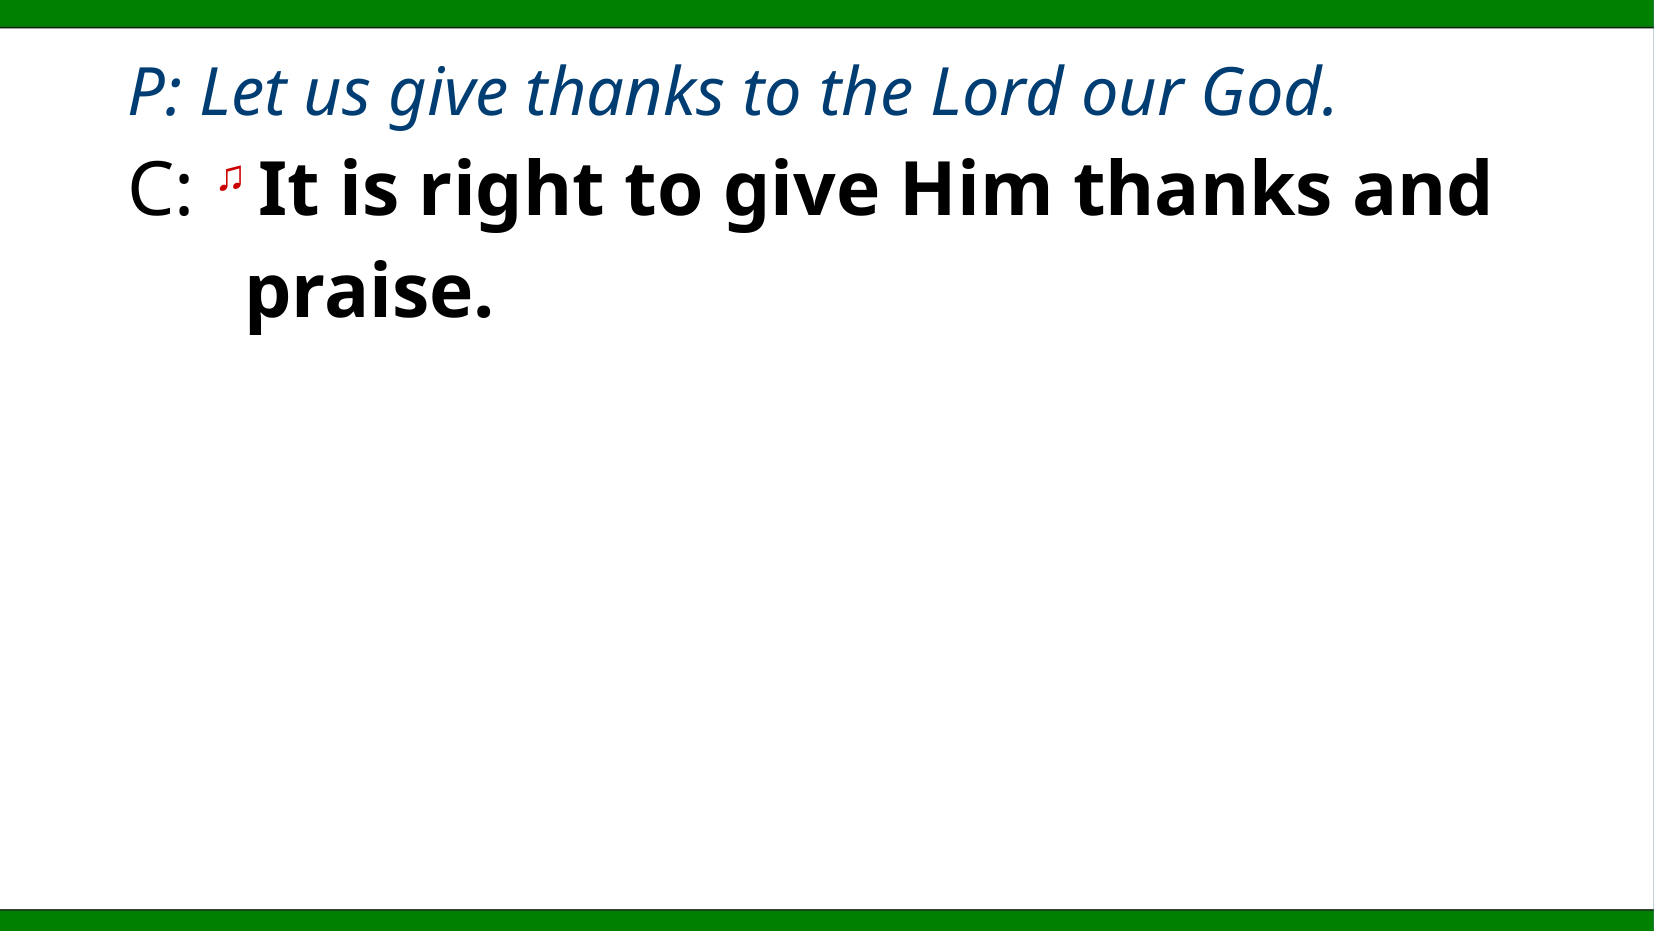

P: Let us give thanks to the Lord our God.
C: ♫ It is right to give Him thanks and
 praise.